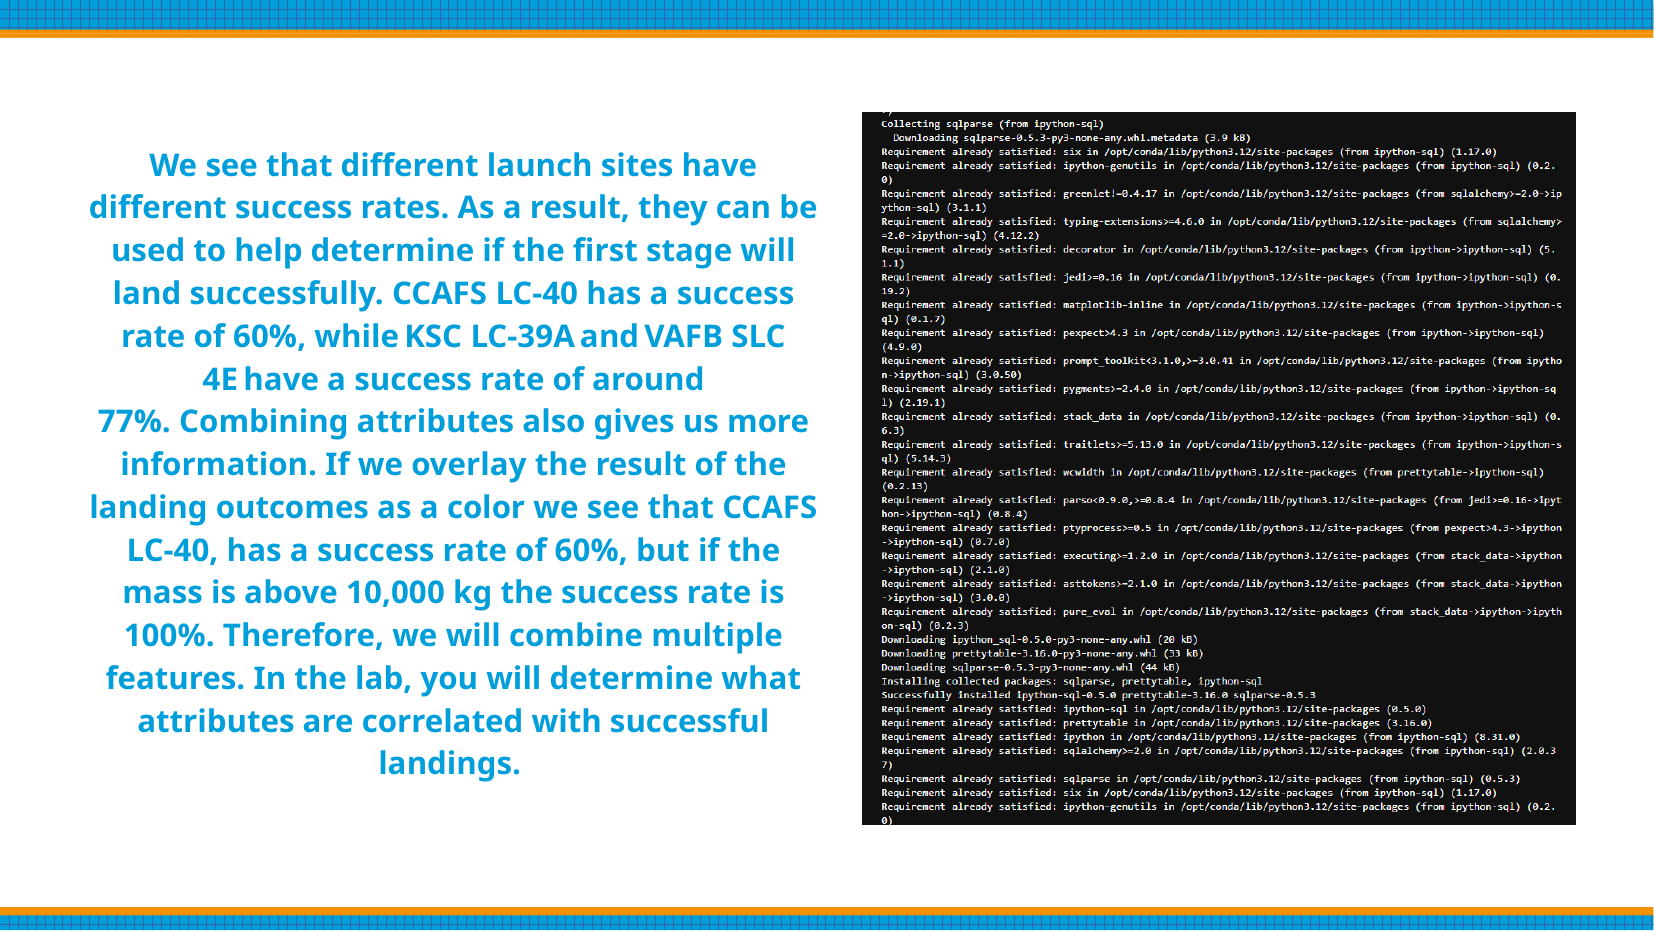

# We see that different launch sites have different success rates. As a result, they can be used to help determine if the first stage will land successfully. CCAFS LC-40 has a success rate of 60%, while KSC LC-39A and VAFB SLC 4E have a success rate of around 77%. Combining attributes also gives us more information. If we overlay the result of the landing outcomes as a color we see that CCAFS LC-40, has a success rate of 60%, but if the mass is above 10,000 kg the success rate is 100%. Therefore, we will combine multiple features. In the lab, you will determine what attributes are correlated with successful landings.